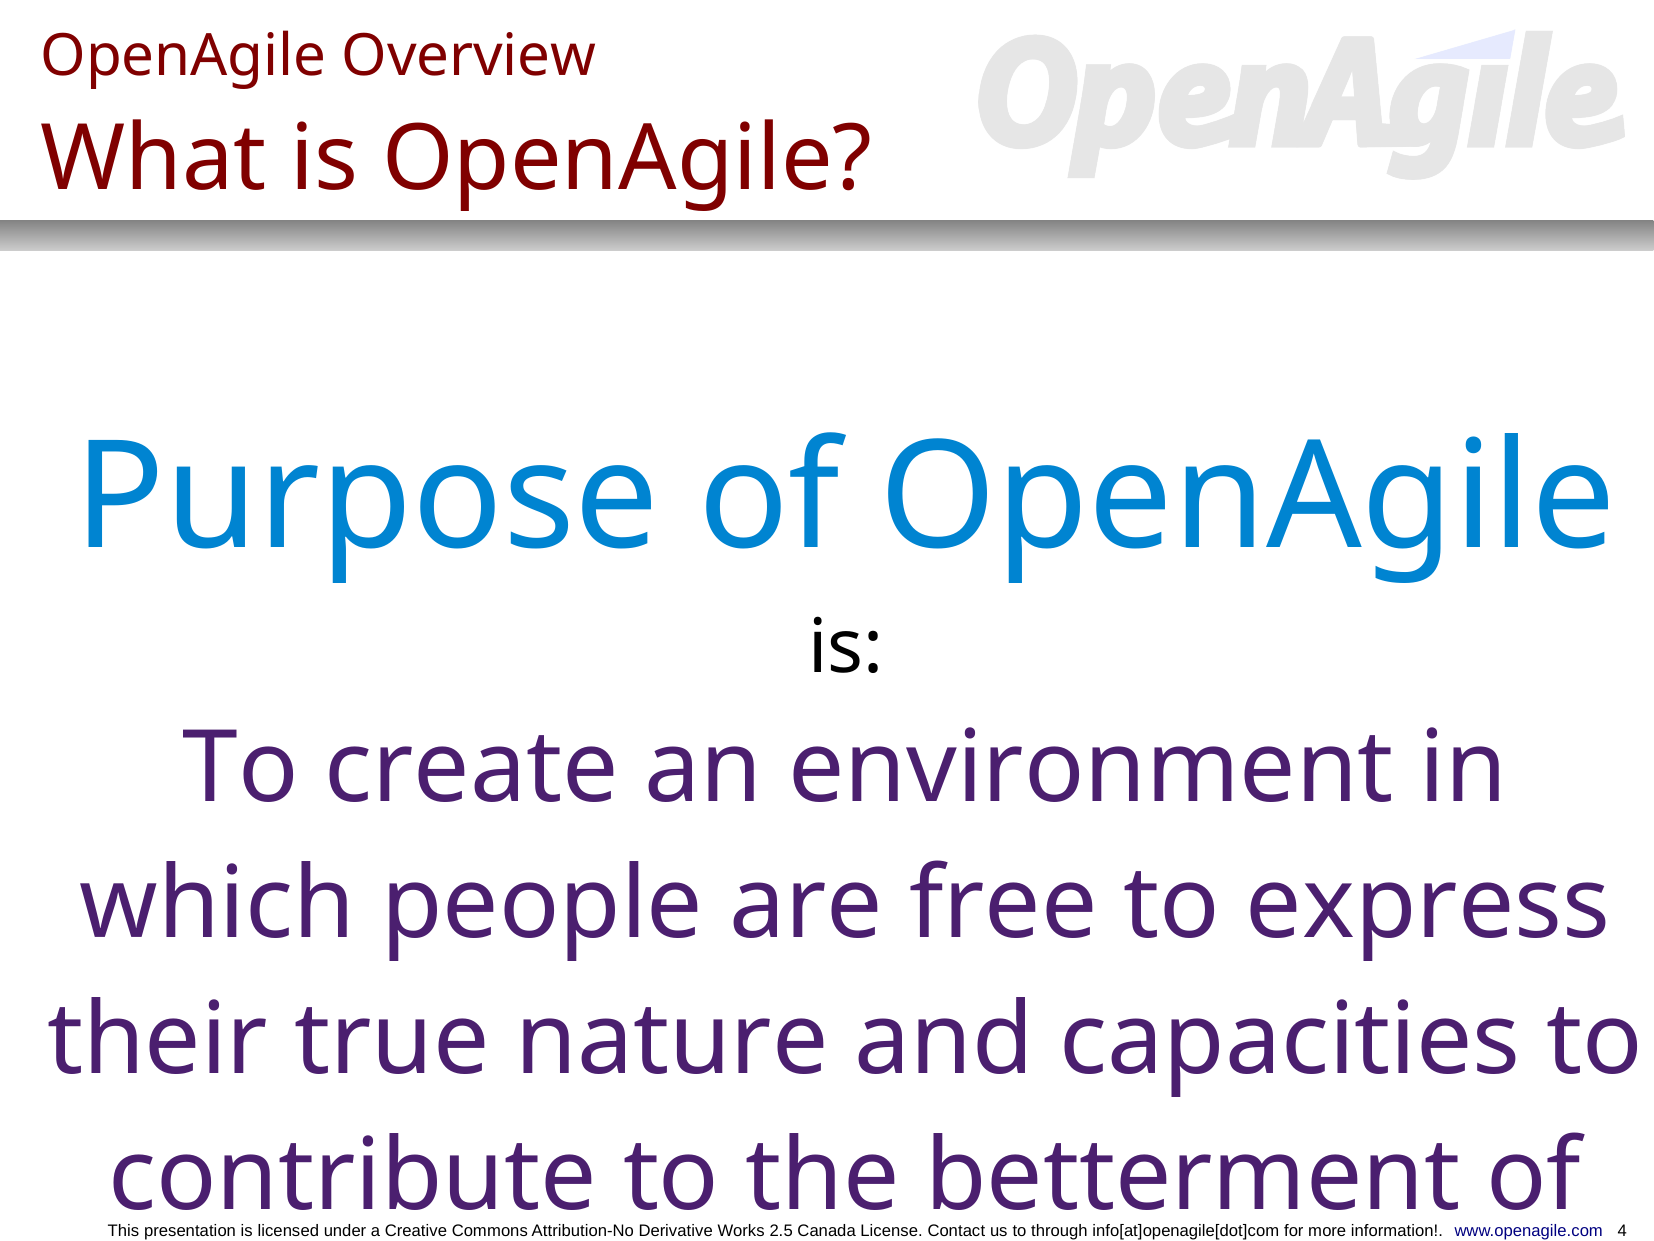

# OpenAgile Overview What is OpenAgile?
Purpose of OpenAgile
is:
To create an environment in which people are free to express their true nature and capacities to contribute to the betterment of their organization.